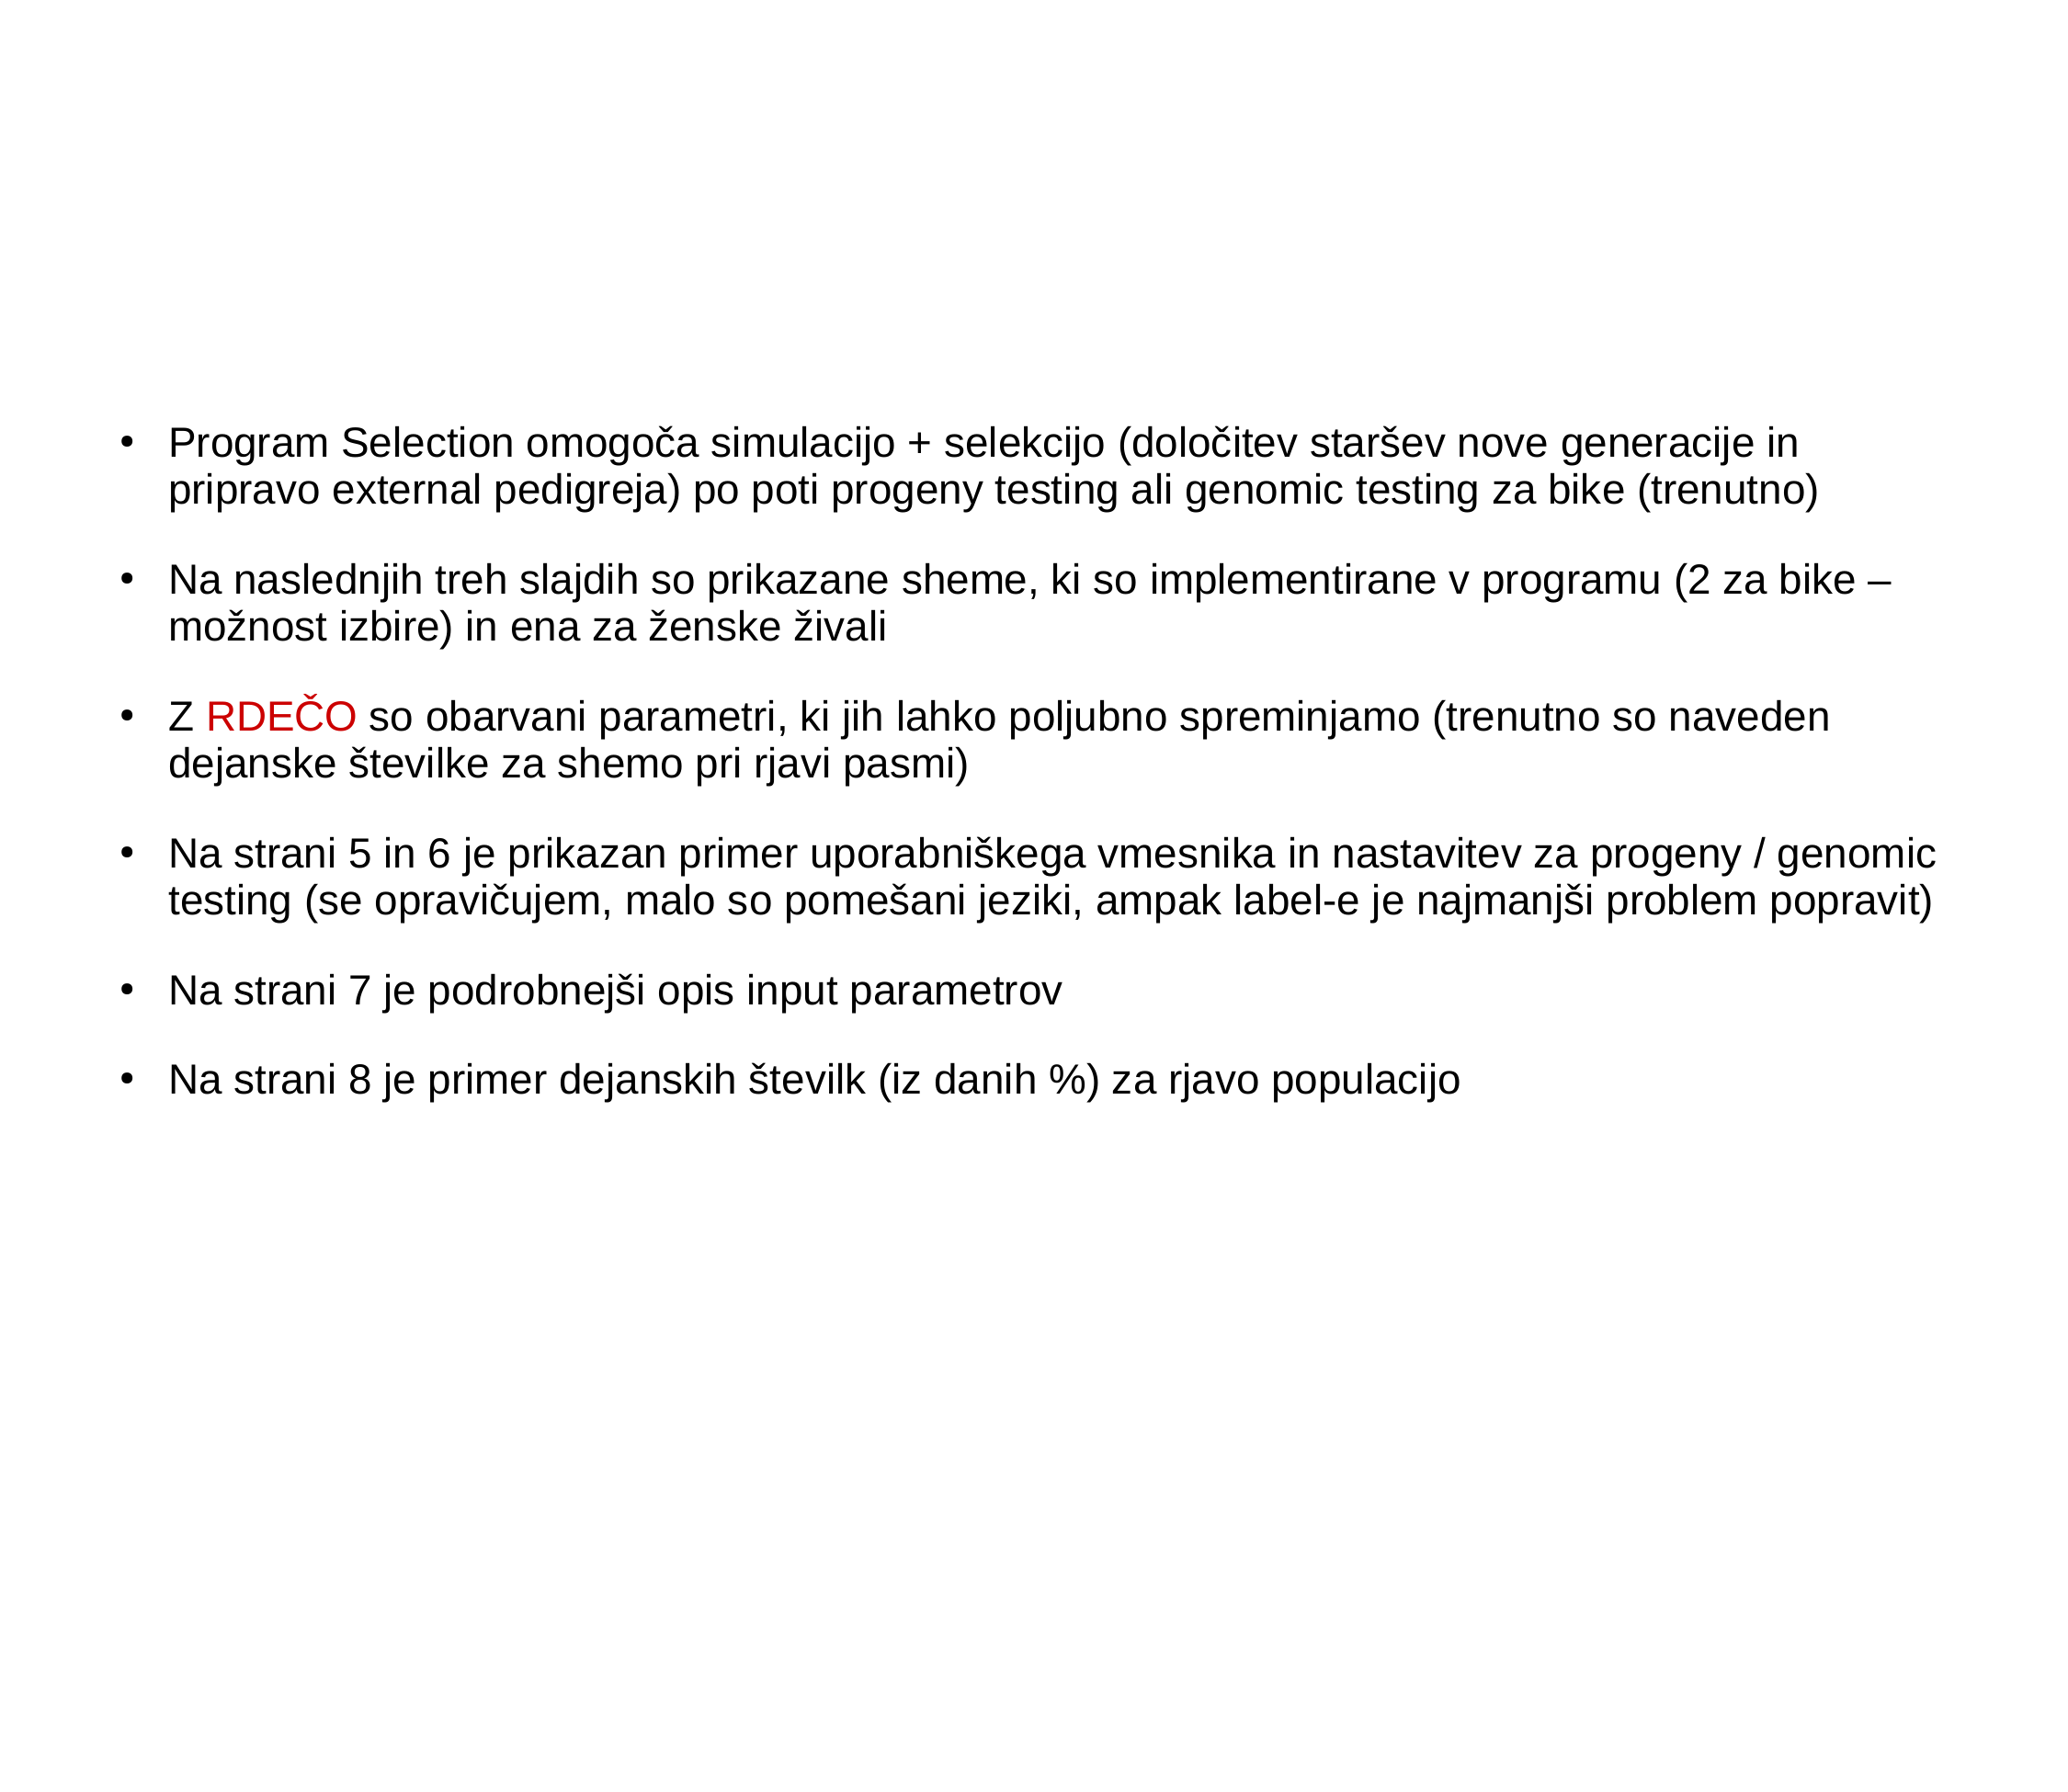

# Program Selection omogoča simulacijo + selekcijo (določitev staršev nove generacije in pripravo external pedigreja) po poti progeny testing ali genomic testing za bike (trenutno)
Na naslednjih treh slajdih so prikazane sheme, ki so implementirane v programu (2 za bike – možnost izbire) in ena za ženske živali
Z RDEČO so obarvani parametri, ki jih lahko poljubno spreminjamo (trenutno so naveden dejanske številke za shemo pri rjavi pasmi)
Na strani 5 in 6 je prikazan primer uporabniškega vmesnika in nastavitev za progeny / genomic testing (se opravičujem, malo so pomešani jeziki, ampak label-e je najmanjši problem popravit)
Na strani 7 je podrobnejši opis input parametrov
Na strani 8 je primer dejanskih številk (iz danih %) za rjavo populacijo